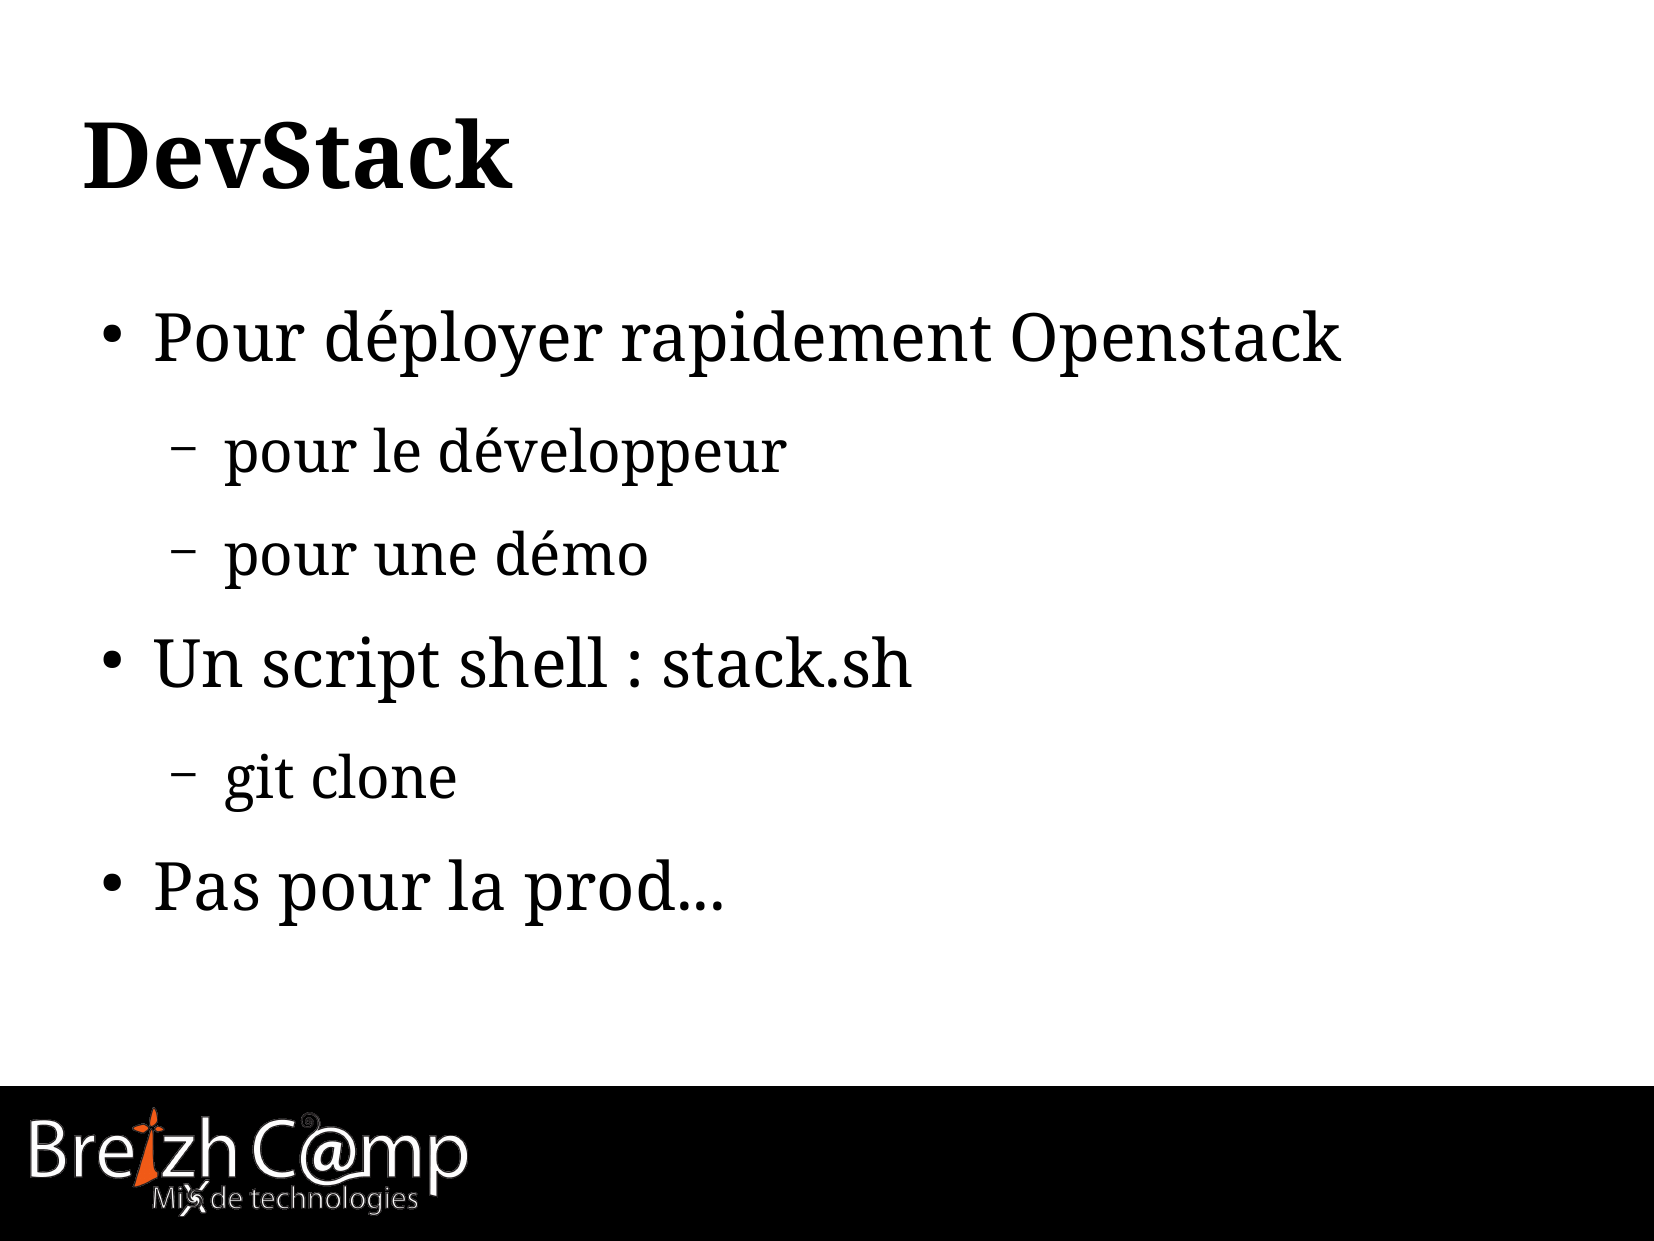

# DevStack
Pour déployer rapidement Openstack
pour le développeur
pour une démo
Un script shell : stack.sh
git clone
Pas pour la prod...
51